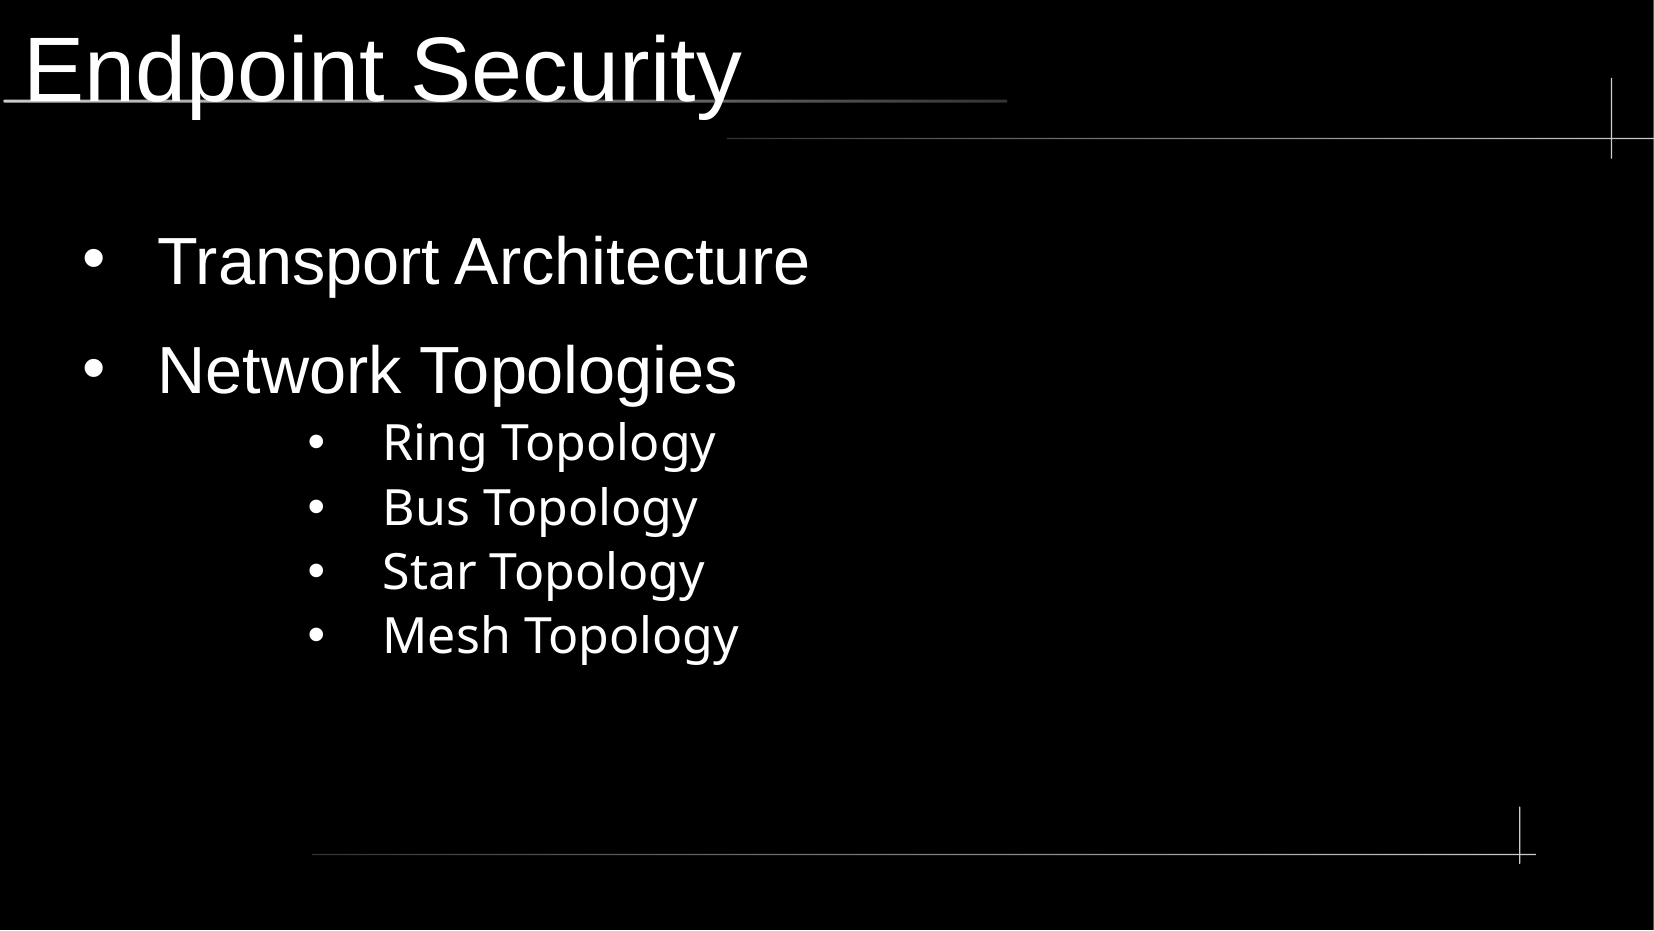

# Endpoint Security
Transport Architecture
Network Topologies
Ring Topology
Bus Topology
Star Topology
Mesh Topology